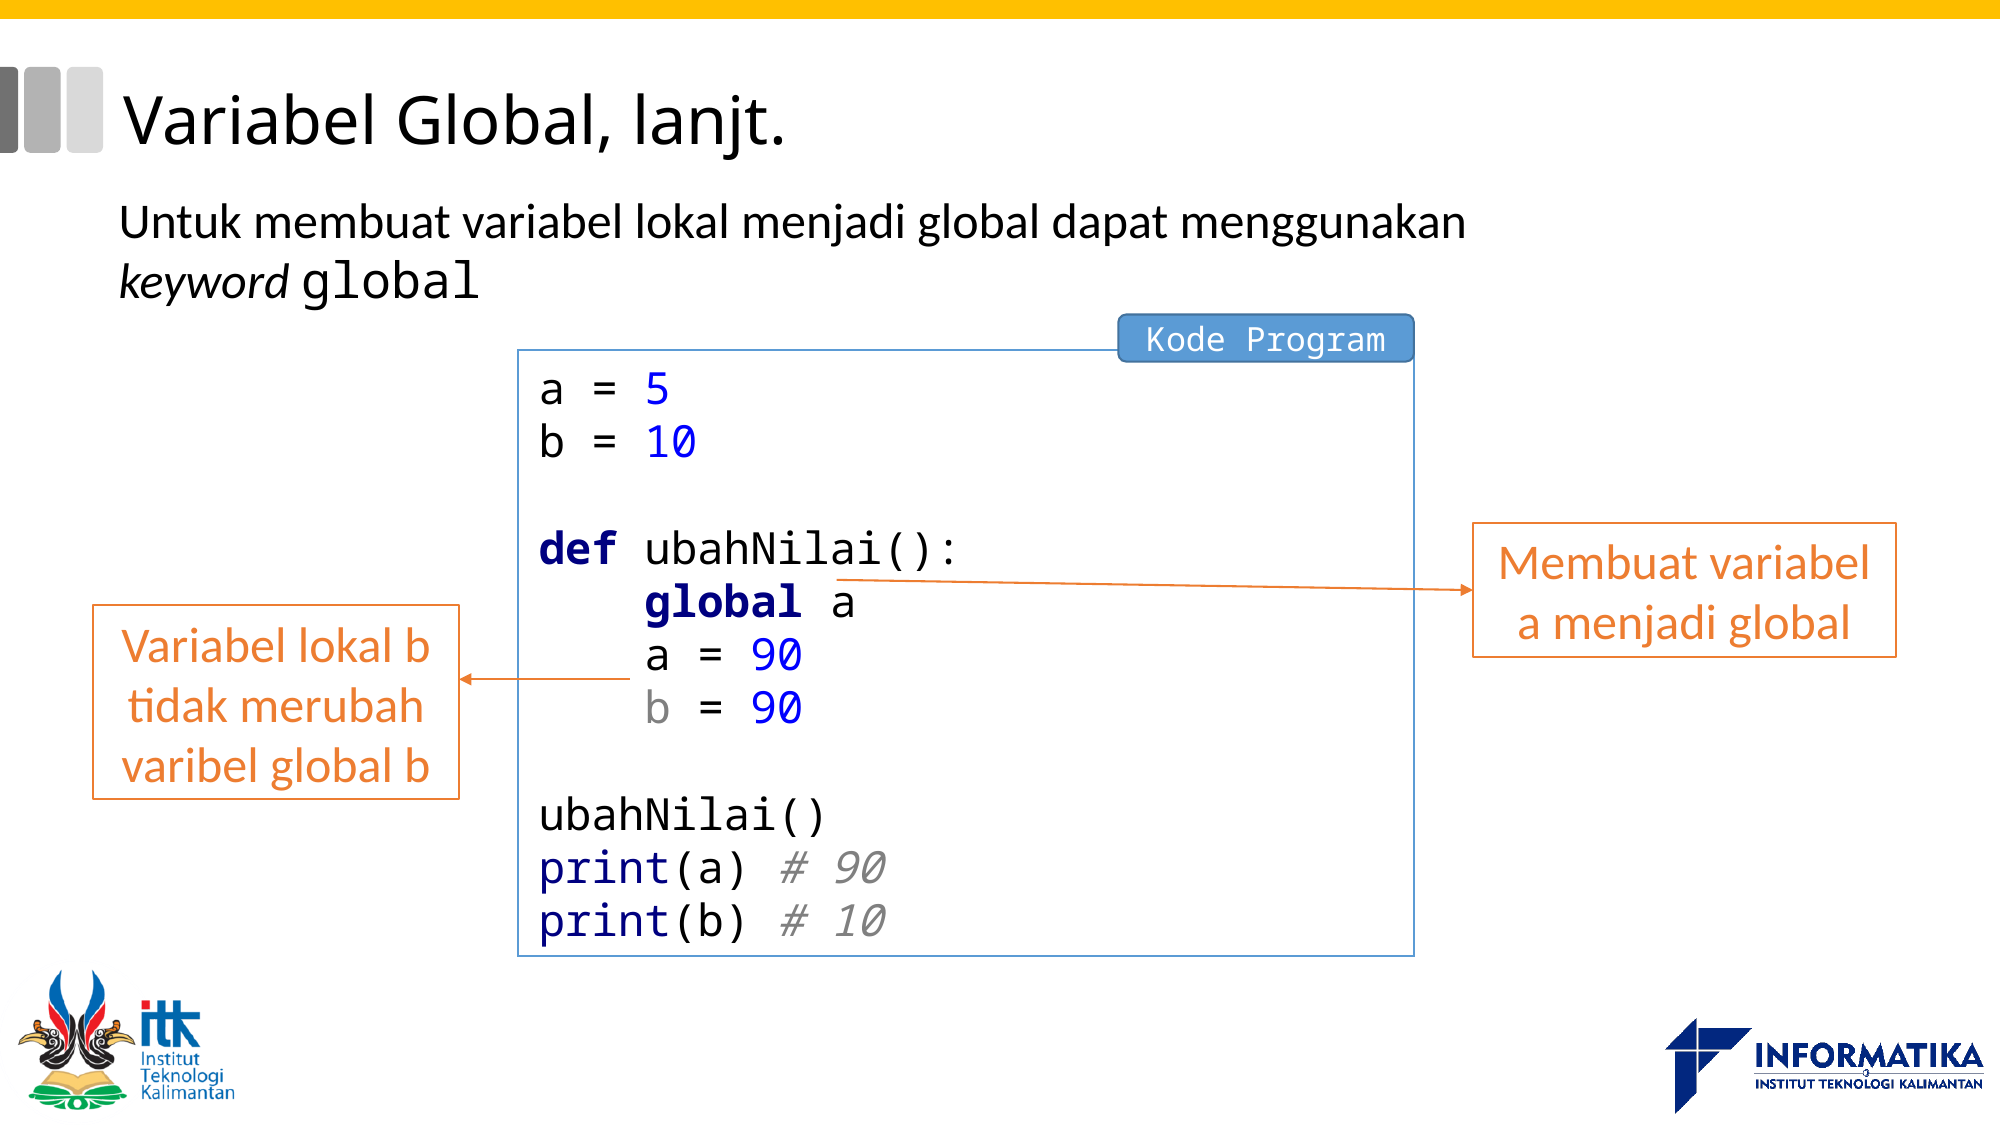

# Variabel Global, lanjt.
Untuk membuat variabel lokal menjadi global dapat menggunakan keyword global
Kode Program
a = 5
b = 10
def ubahNilai():
 global a
 a = 90
 b = 90
ubahNilai()
print(a) # 90
print(b) # 10
Membuat variabel a menjadi global
Variabel lokal b tidak merubah varibel global b